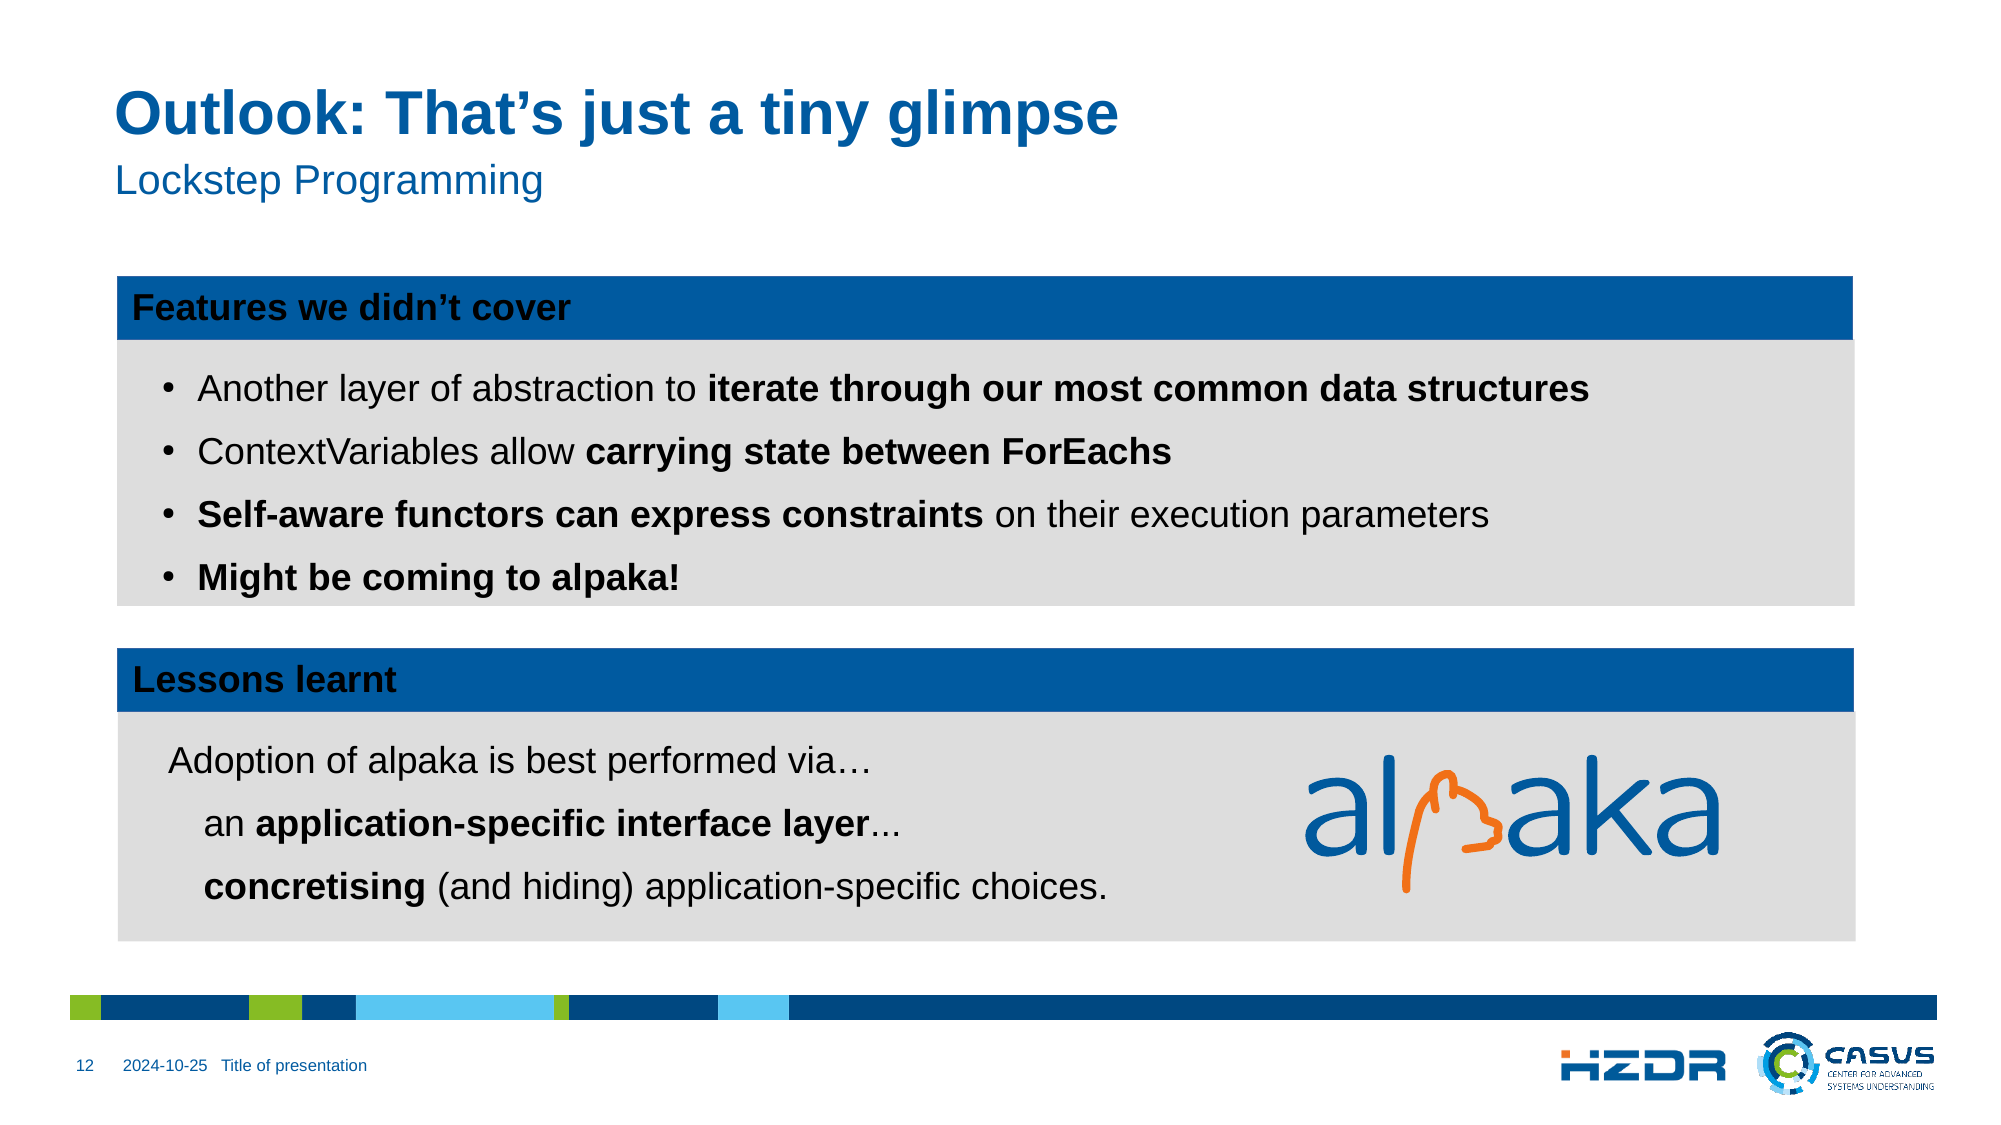

# Outlook: That’s just a tiny glimpse
Lockstep Programming
Features we didn’t cover
Another layer of abstraction to iterate through our most common data structures
ContextVariables allow carrying state between ForEachs
Self-aware functors can express constraints on their execution parameters
Might be coming to alpaka!
Lessons learnt
Adoption of alpaka is best performed via…
an application-specific interface layer...
concretising (and hiding) application-specific choices.
12
2024-10-25
Title of presentation